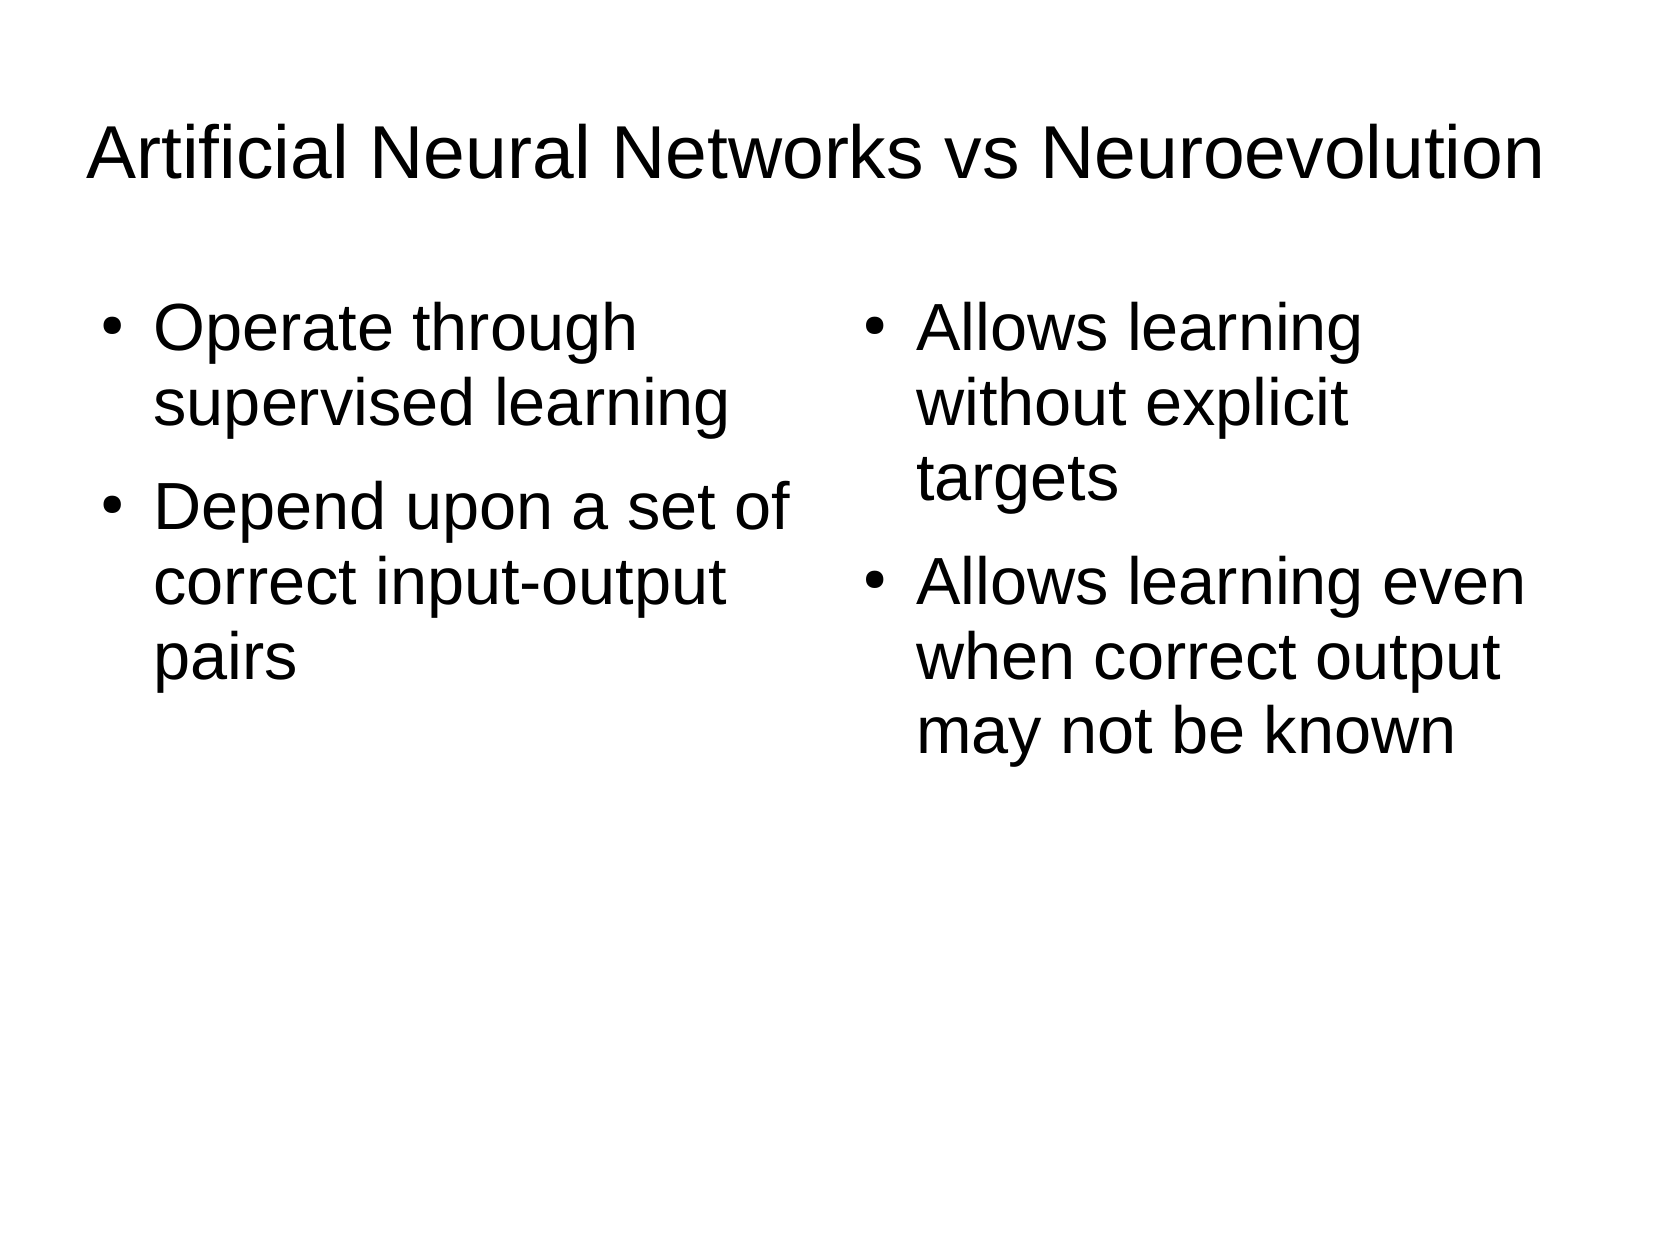

# Artificial Neural Networks vs Neuroevolution
Operate through supervised learning
Depend upon a set of correct input-output pairs
Allows learning without explicit targets
Allows learning even when correct output may not be known